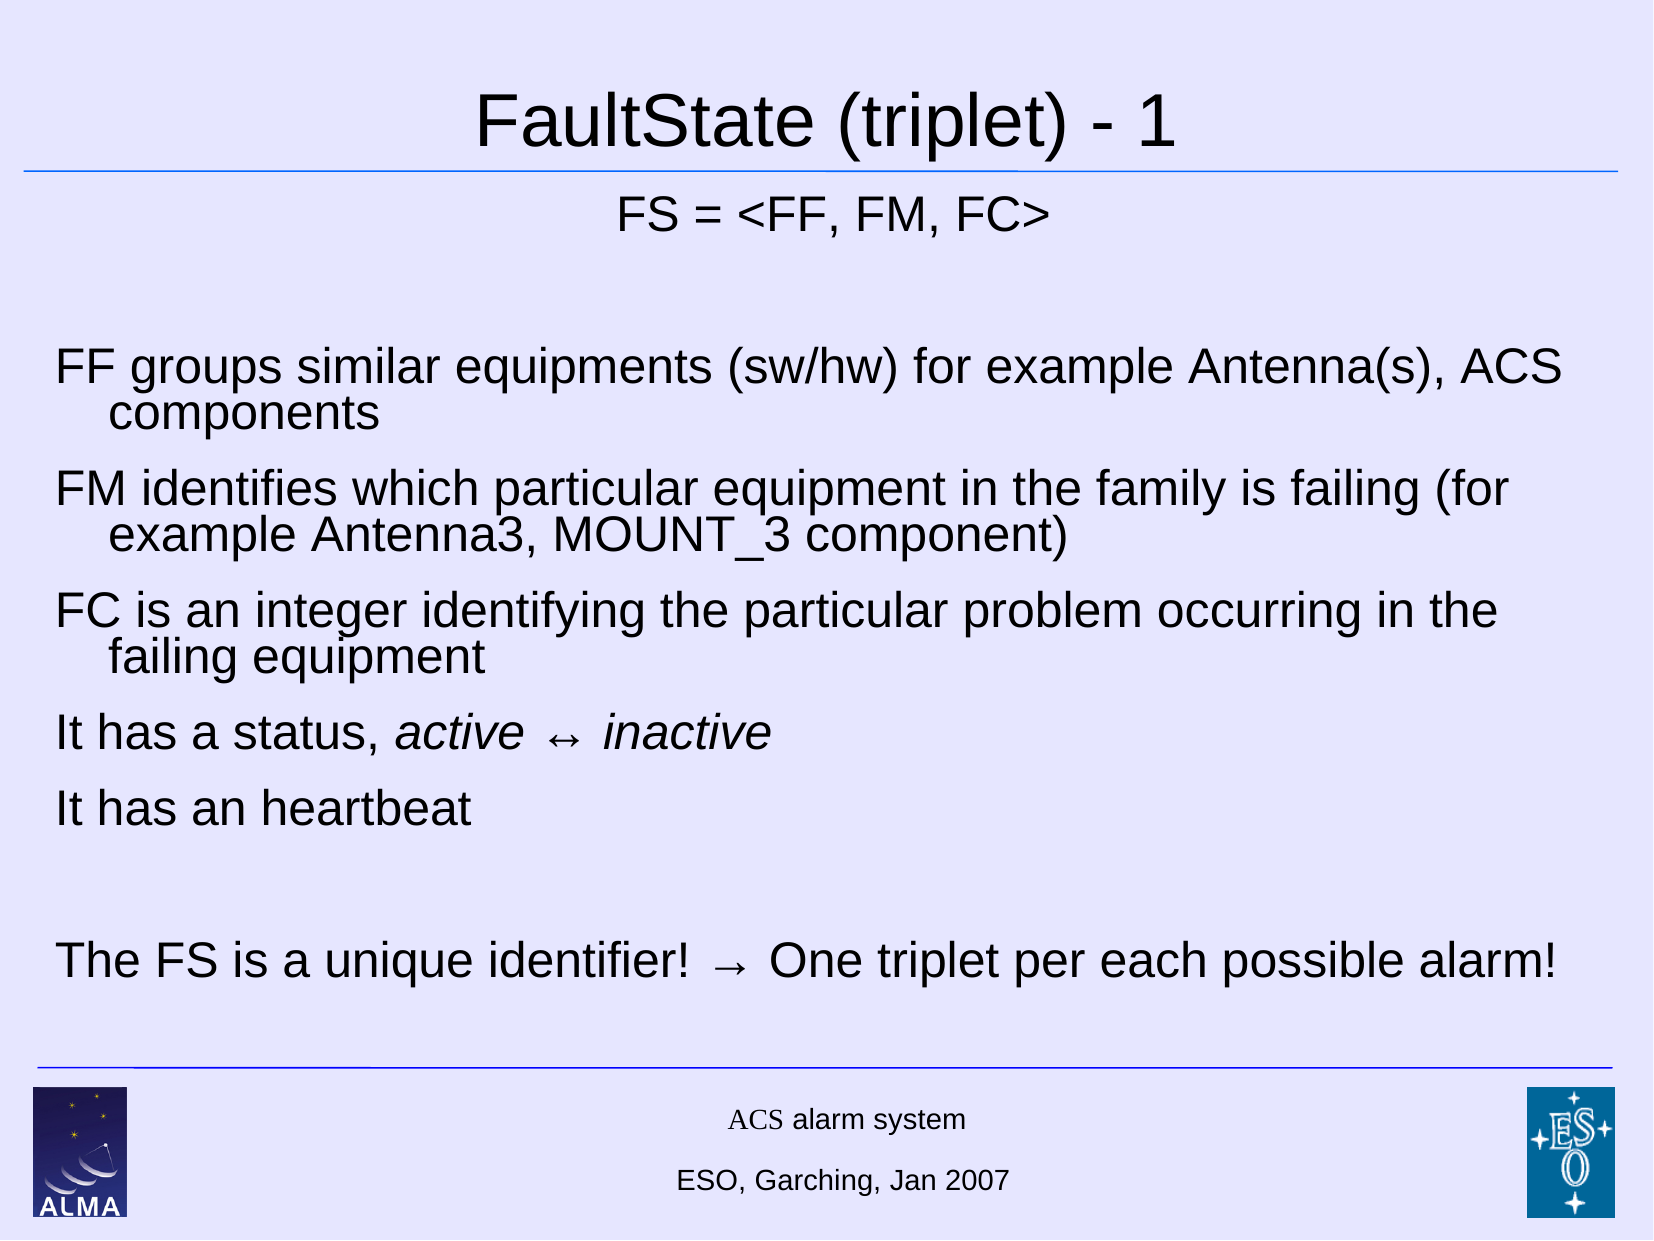

# FaultState (triplet) - 1
FS = <FF, FM, FC>
FF groups similar equipments (sw/hw) for example Antenna(s), ACS components
FM identifies which particular equipment in the family is failing (for example Antenna3, MOUNT_3 component)
FC is an integer identifying the particular problem occurring in the failing equipment
It has a status, active ↔ inactive
It has an heartbeat
The FS is a unique identifier! → One triplet per each possible alarm!